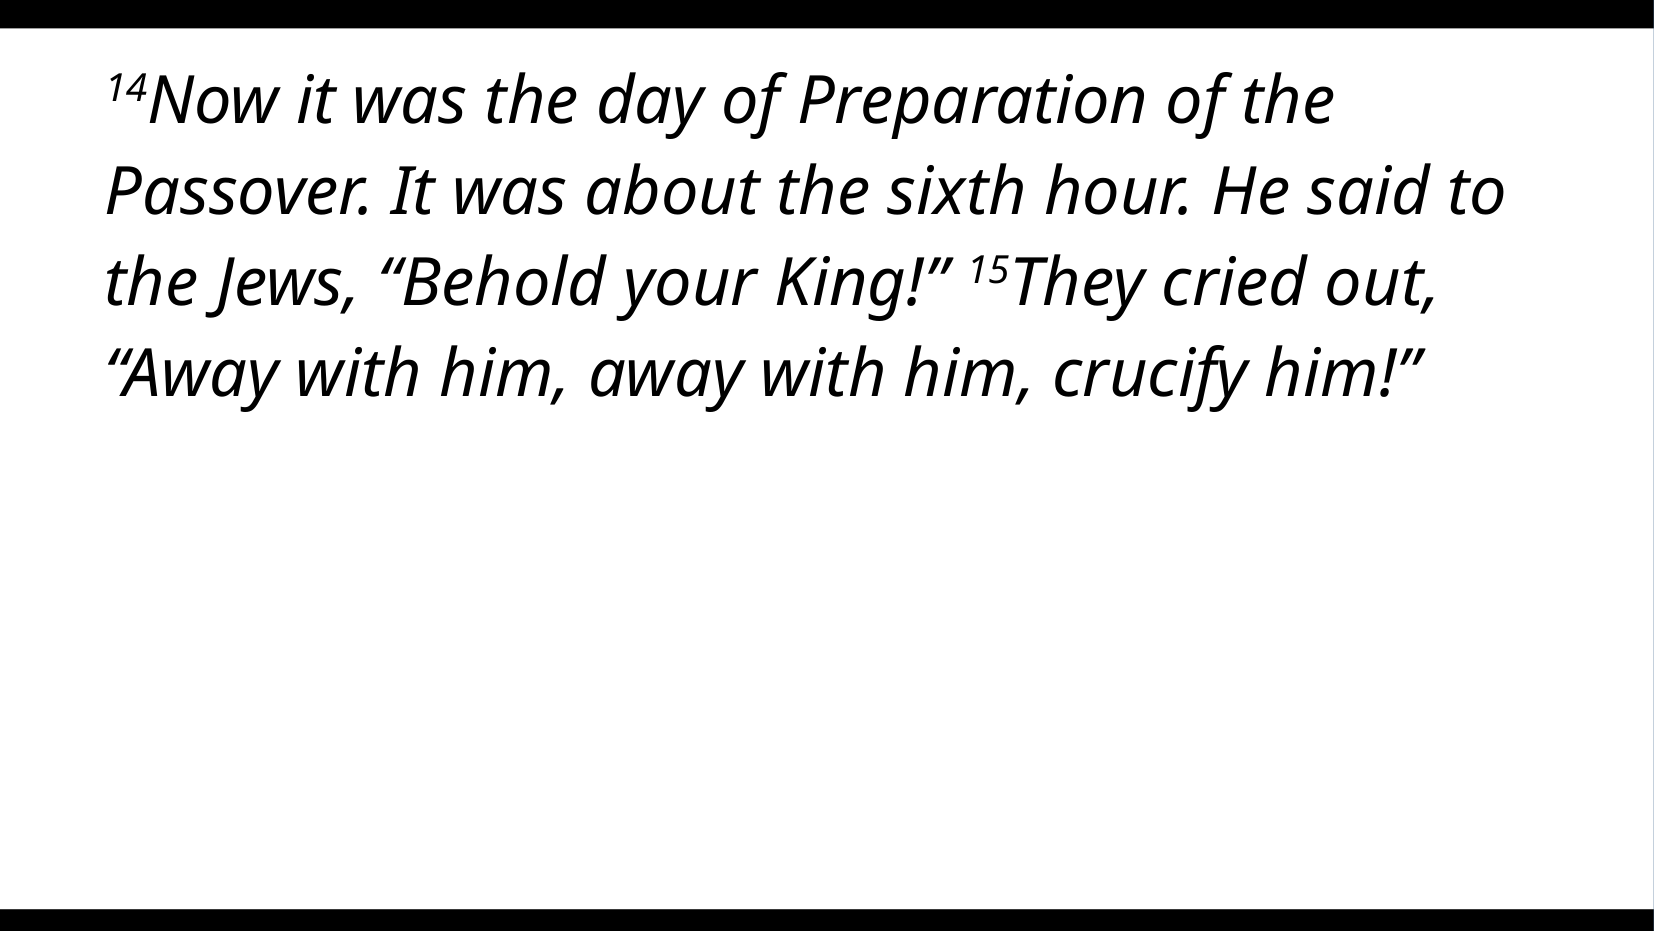

14Now it was the day of Preparation of the Passover. It was about the sixth hour. He said to the Jews, “Behold your King!” 15They cried out, “Away with him, away with him, crucify him!”